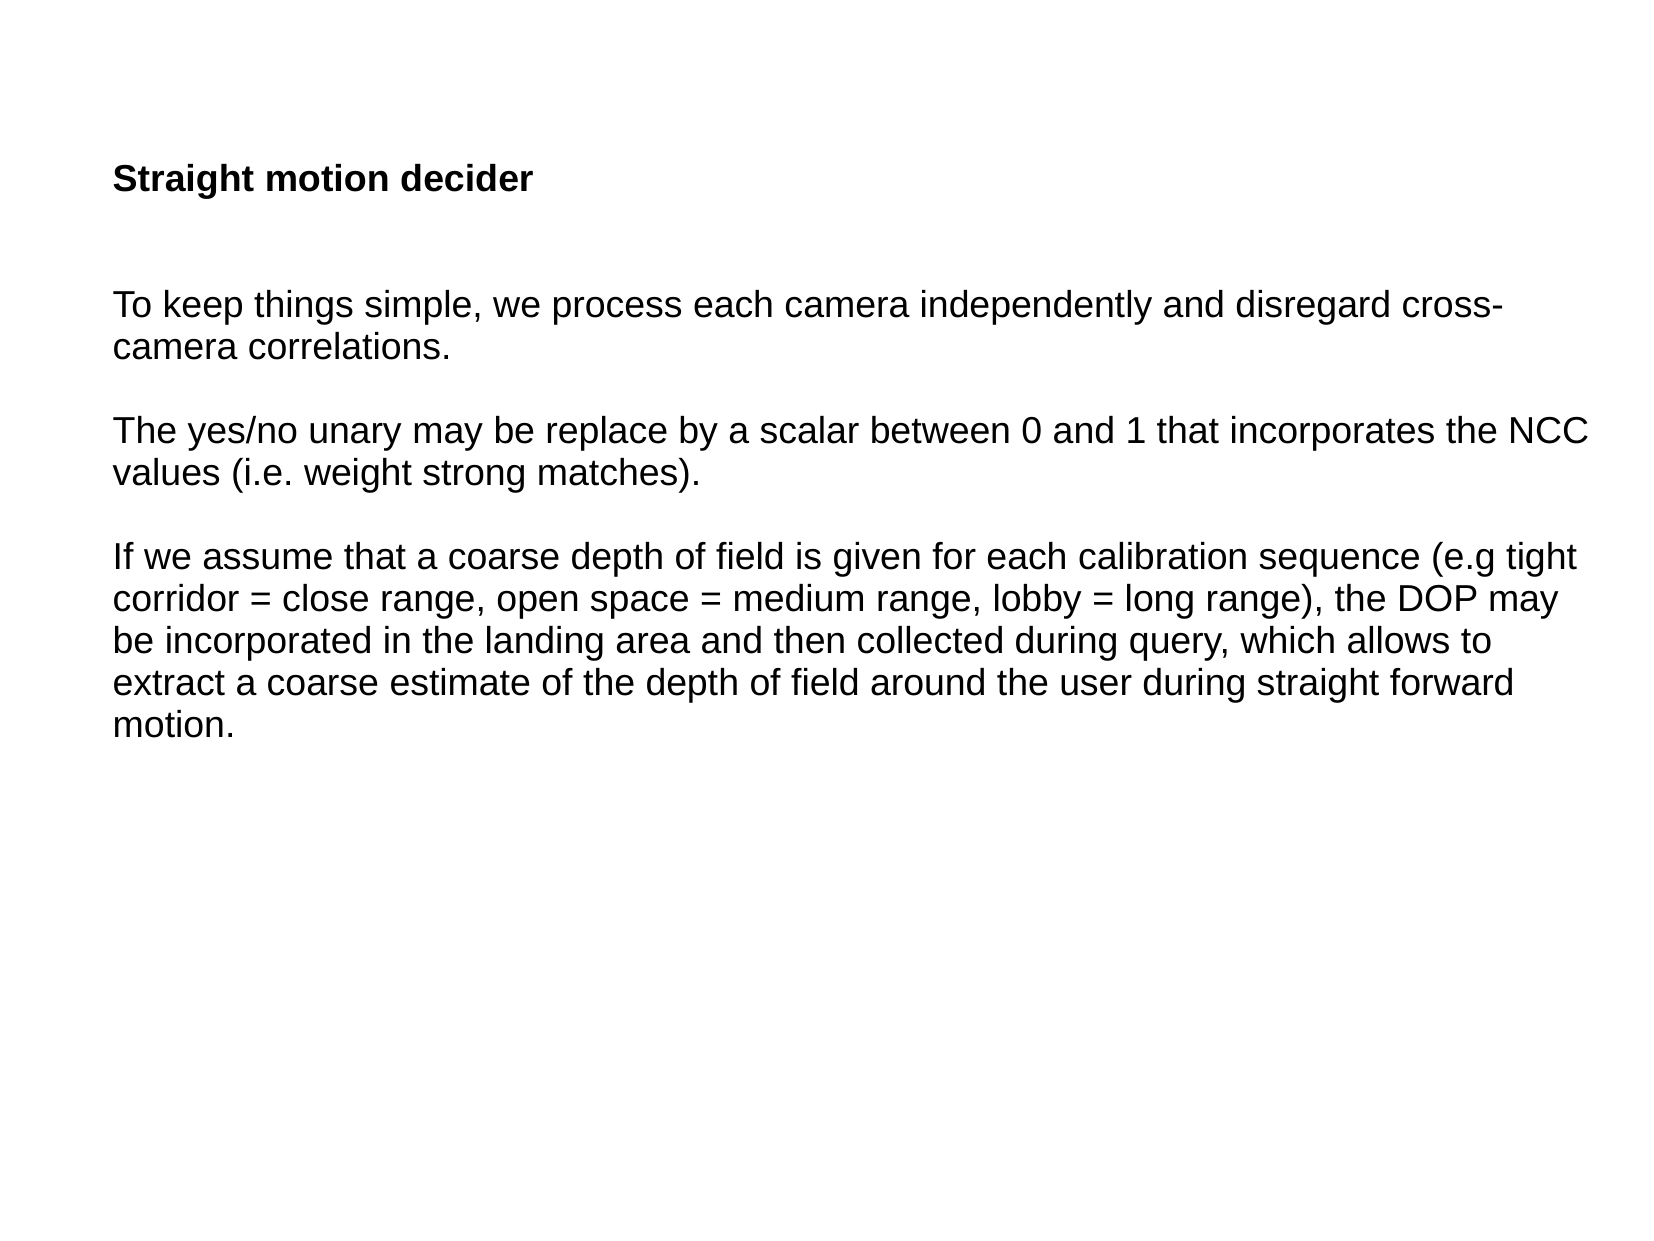

Straight motion decider
To keep things simple, we process each camera independently and disregard cross-camera correlations.
The yes/no unary may be replace by a scalar between 0 and 1 that incorporates the NCC values (i.e. weight strong matches).
If we assume that a coarse depth of field is given for each calibration sequence (e.g tight corridor = close range, open space = medium range, lobby = long range), the DOP may be incorporated in the landing area and then collected during query, which allows to extract a coarse estimate of the depth of field around the user during straight forward motion.